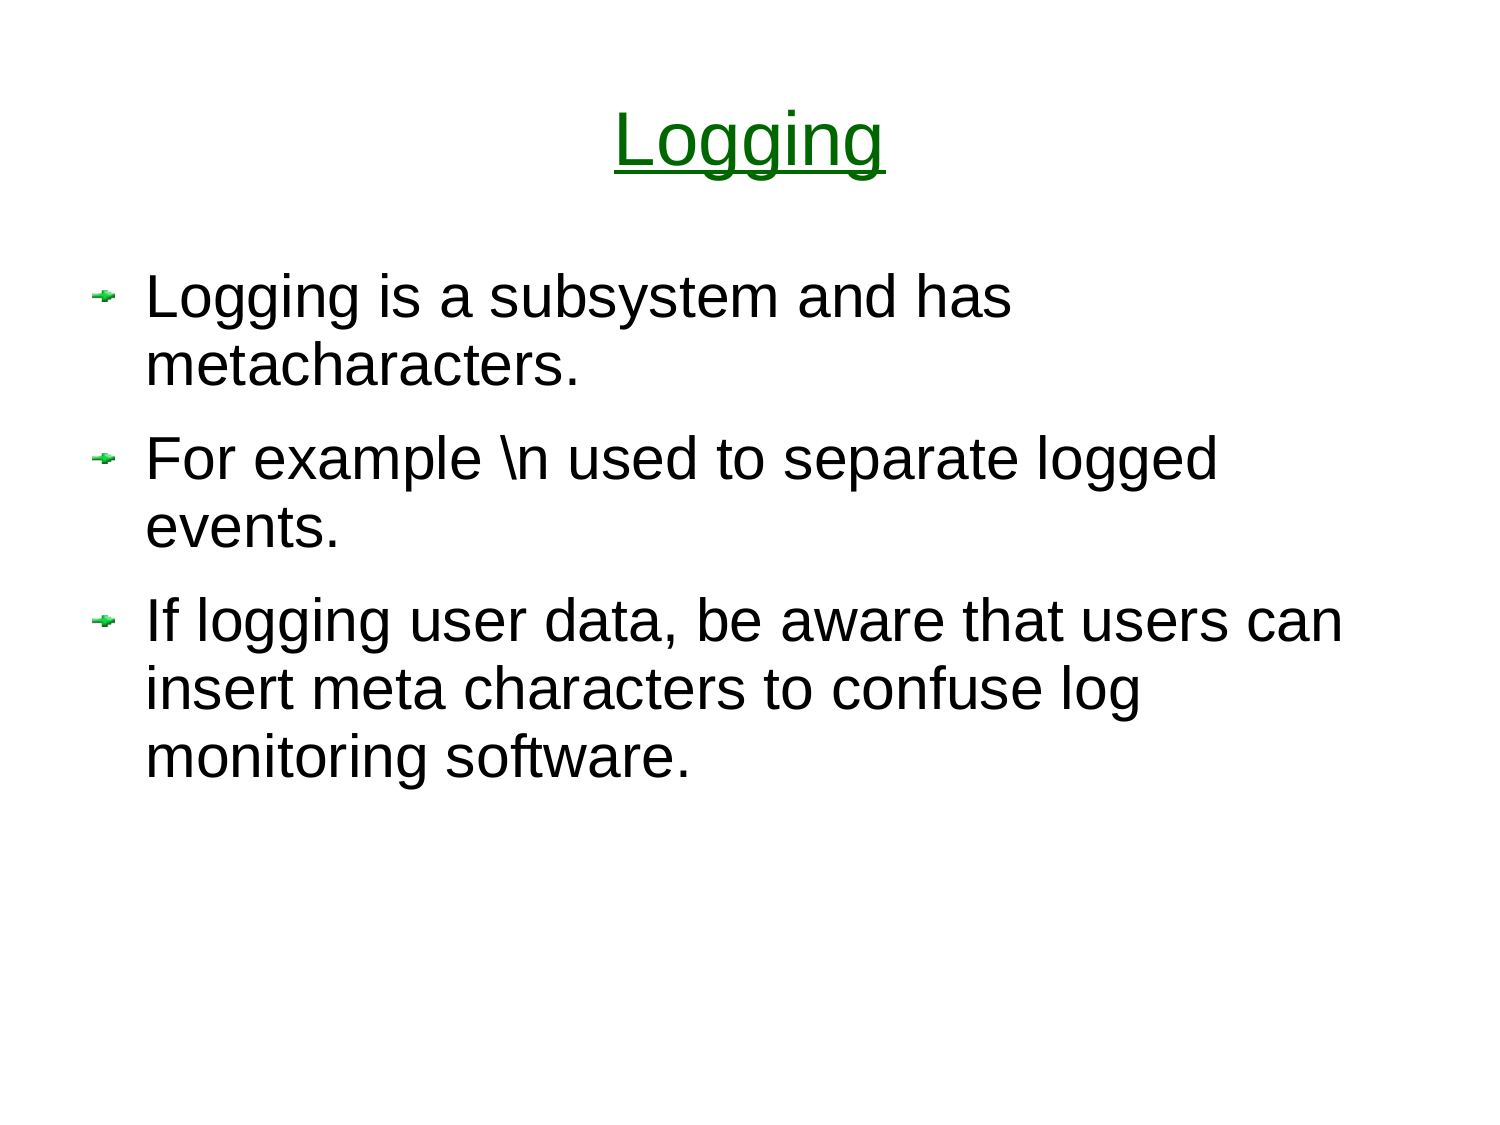

# Logging
Logging is a subsystem and has metacharacters.
For example \n used to separate logged events.
If logging user data, be aware that users can insert meta characters to confuse log monitoring software.